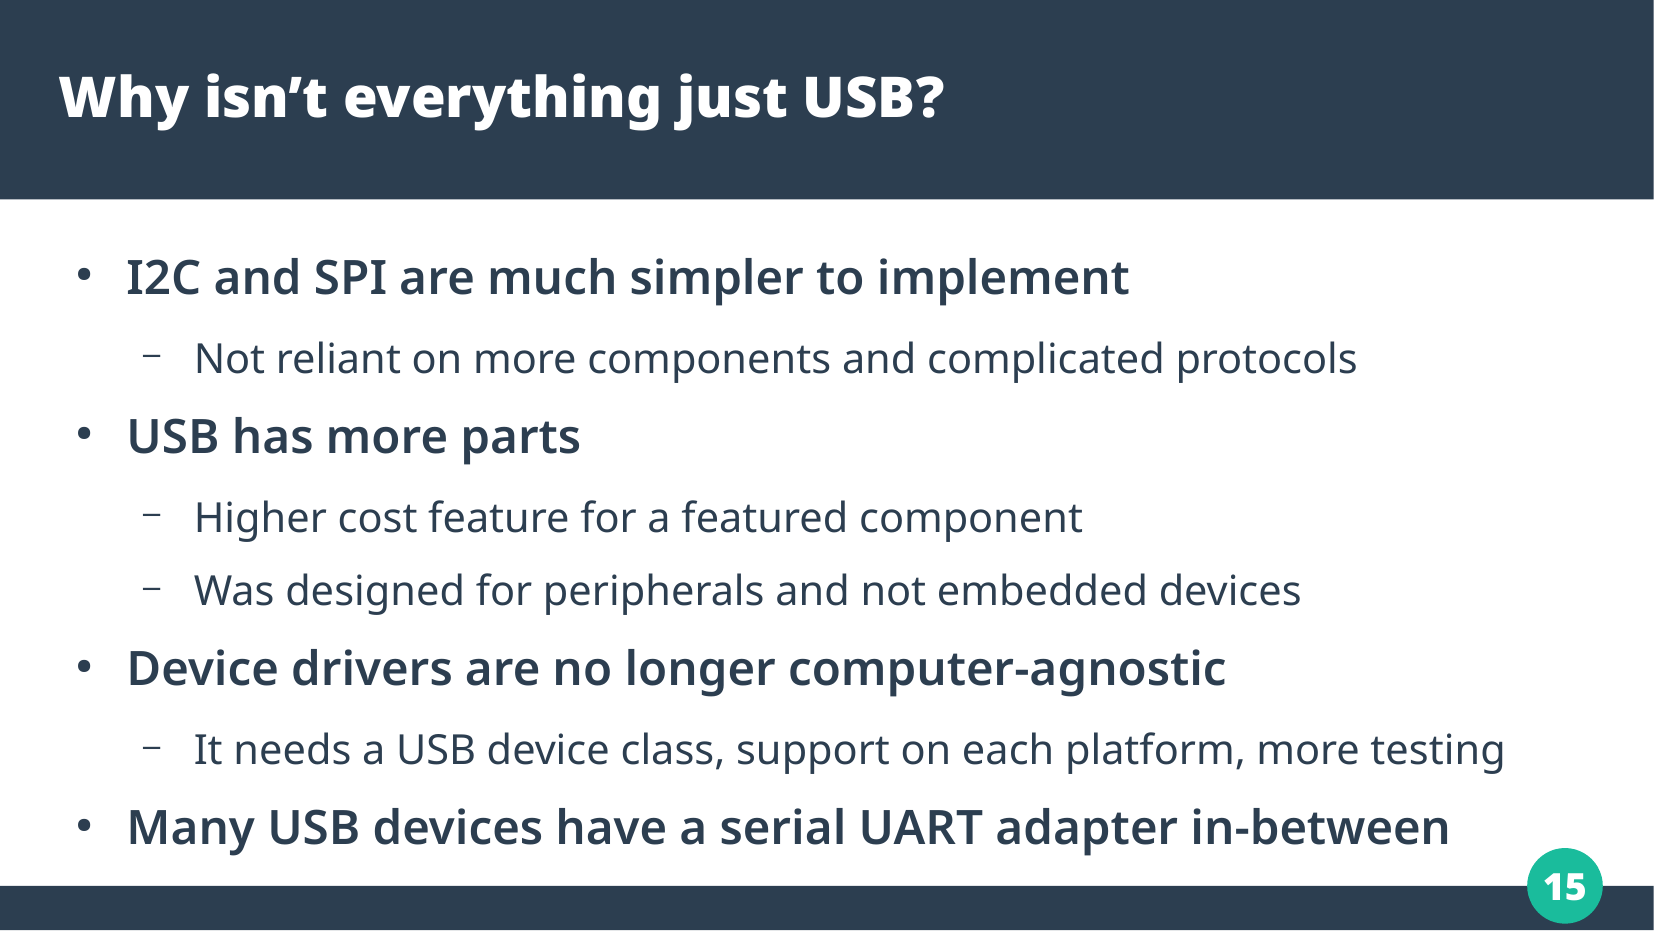

# Why isn’t everything just USB?
I2C and SPI are much simpler to implement
Not reliant on more components and complicated protocols
USB has more parts
Higher cost feature for a featured component
Was designed for peripherals and not embedded devices
Device drivers are no longer computer-agnostic
It needs a USB device class, support on each platform, more testing
Many USB devices have a serial UART adapter in-between